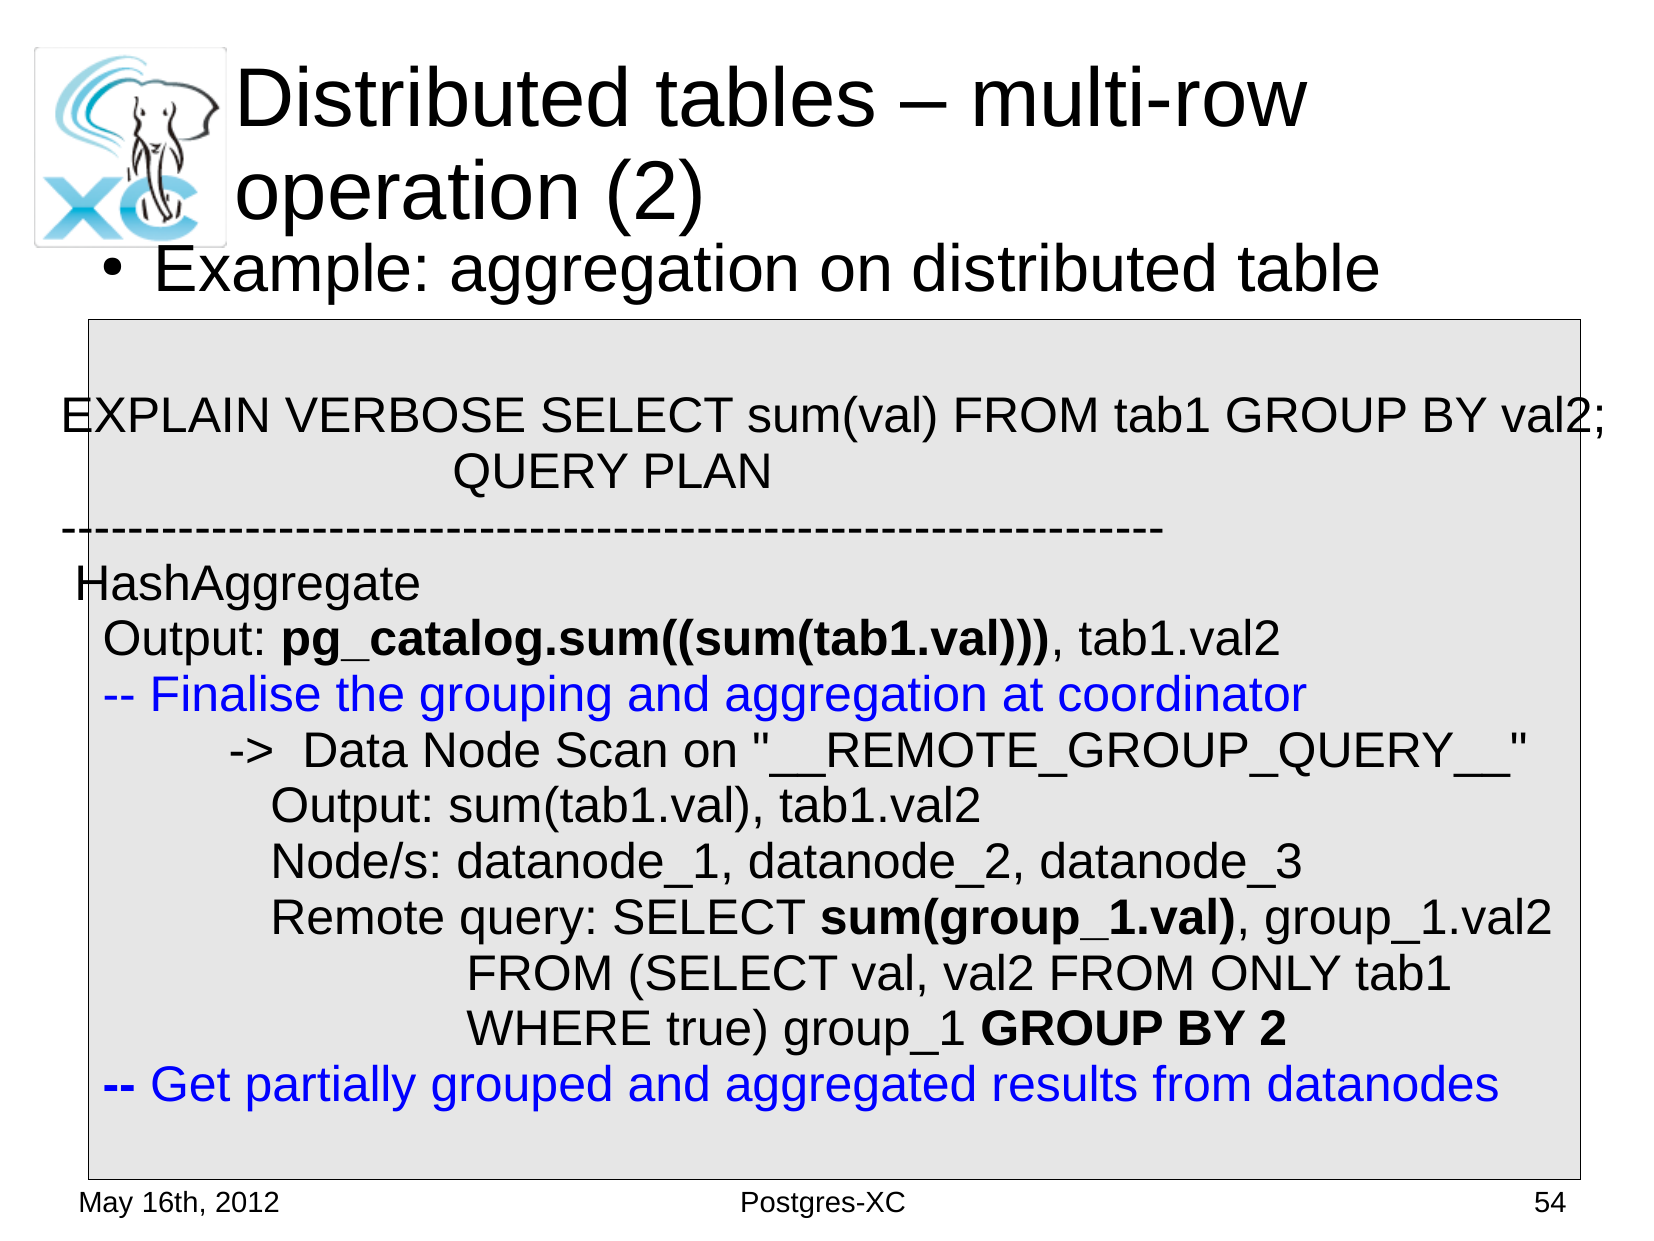

# Distributed tables – multi-row operation (2)
Example: aggregation on distributed table
EXPLAIN VERBOSE SELECT sum(val) FROM tab1 GROUP BY val2;
 QUERY PLAN
------------------------------------------------------------------
 HashAggregate
 Output: pg_catalog.sum((sum(tab1.val))), tab1.val2
 -- Finalise the grouping and aggregation at coordinator
 -> Data Node Scan on "__REMOTE_GROUP_QUERY__"
 Output: sum(tab1.val), tab1.val2
 Node/s: datanode_1, datanode_2, datanode_3
 Remote query: SELECT sum(group_1.val), group_1.val2
 FROM (SELECT val, val2 FROM ONLY tab1
 WHERE true) group_1 GROUP BY 2
 -- Get partially grouped and aggregated results from datanodes
54